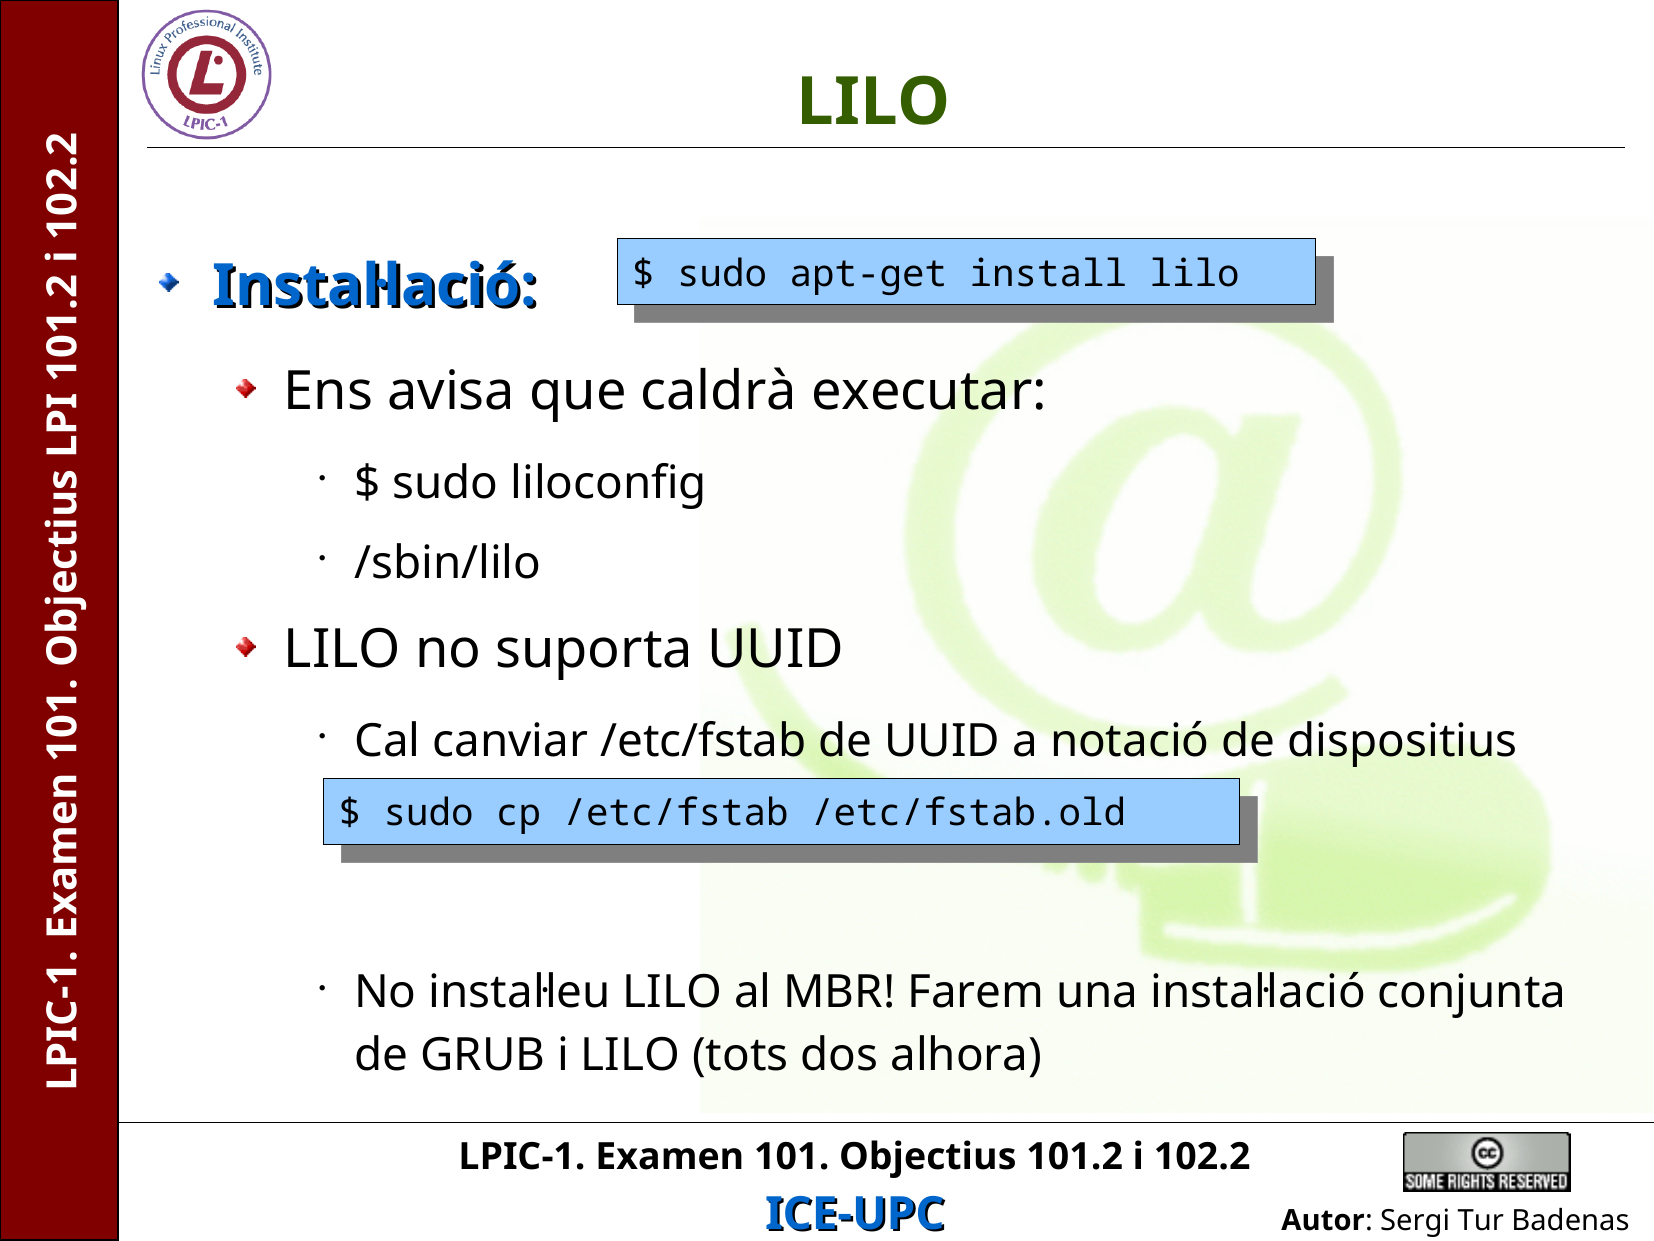

# LILO
$ sudo apt-get install lilo
Instal·lació:
Ens avisa que caldrà executar:
$ sudo liloconfig
/sbin/lilo
LILO no suporta UUID
Cal canviar /etc/fstab de UUID a notació de dispositius Linux
No instal·leu LILO al MBR! Farem una instal·lació conjunta de GRUB i LILO (tots dos alhora)
$ sudo cp /etc/fstab /etc/fstab.old